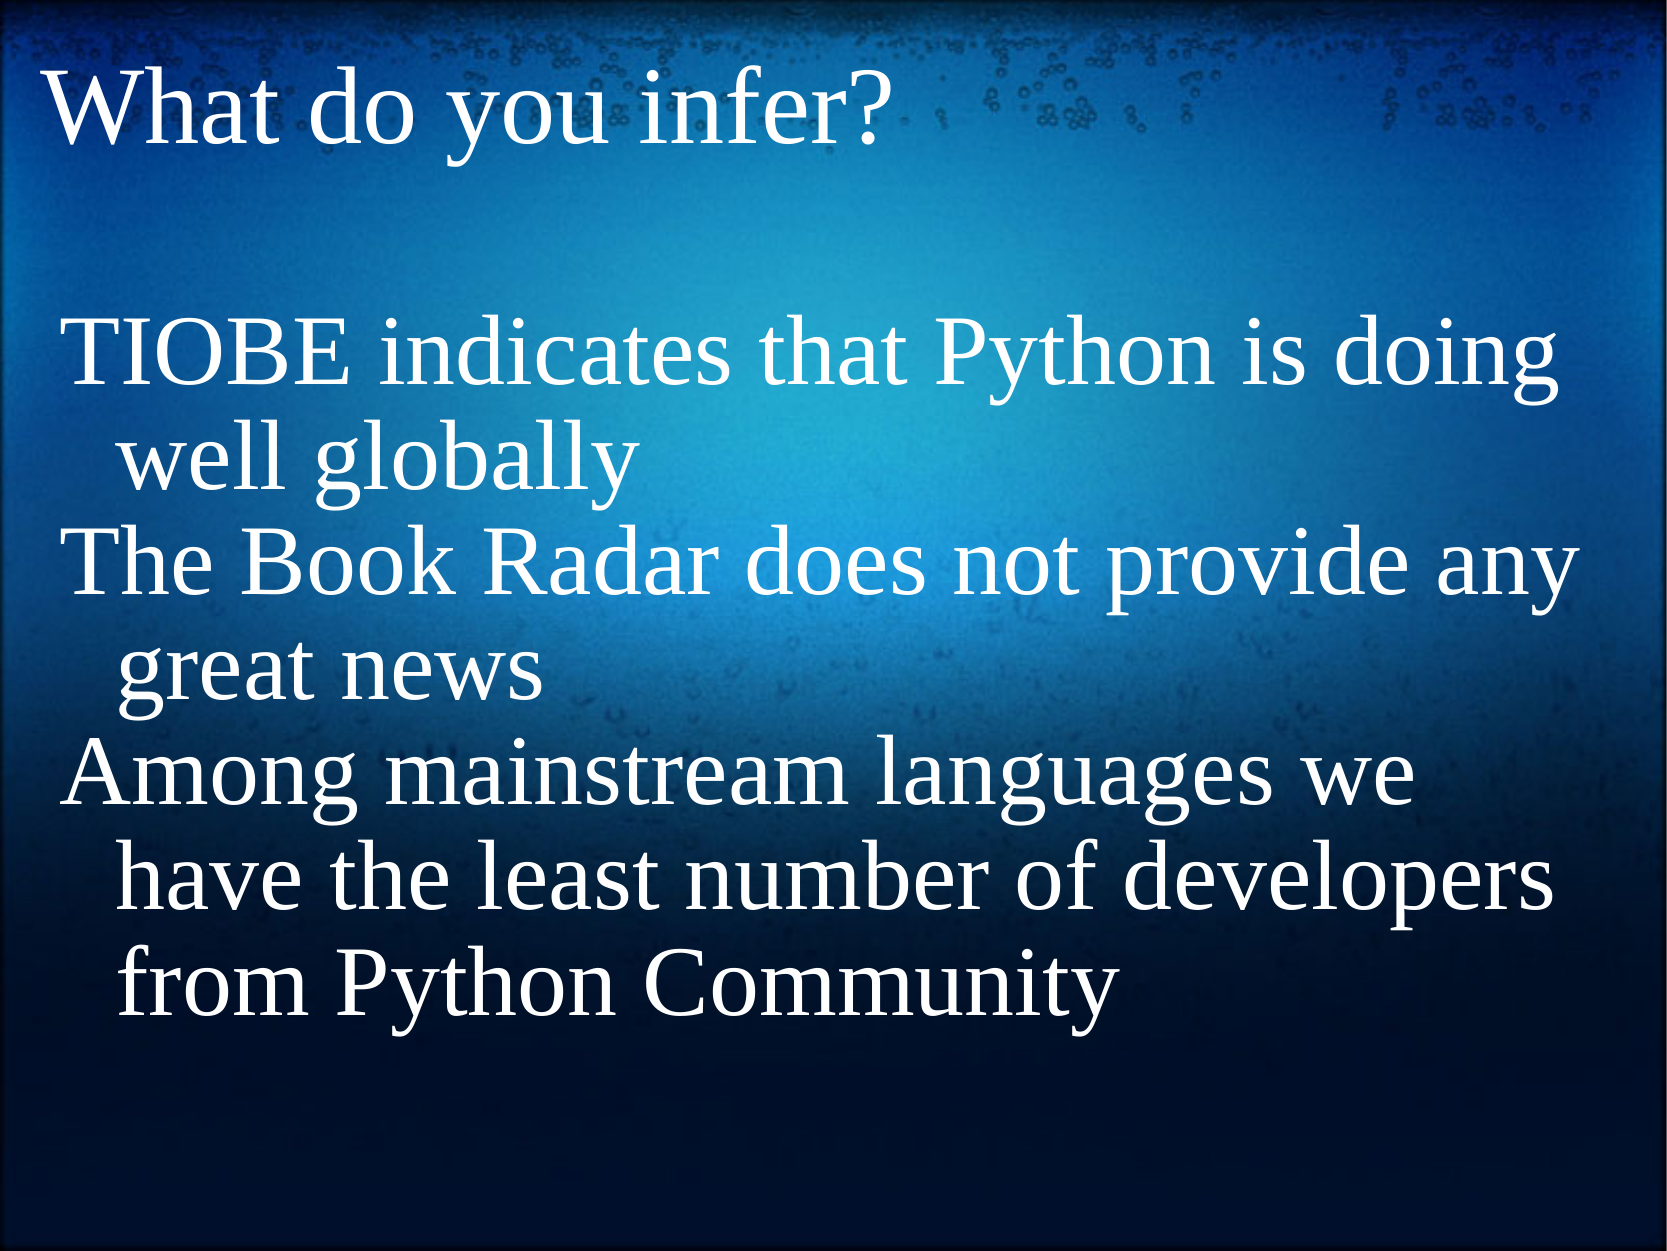

# What do you infer?
TIOBE indicates that Python is doing well globally
The Book Radar does not provide any great news
Among mainstream languages we have the least number of developers from Python Community